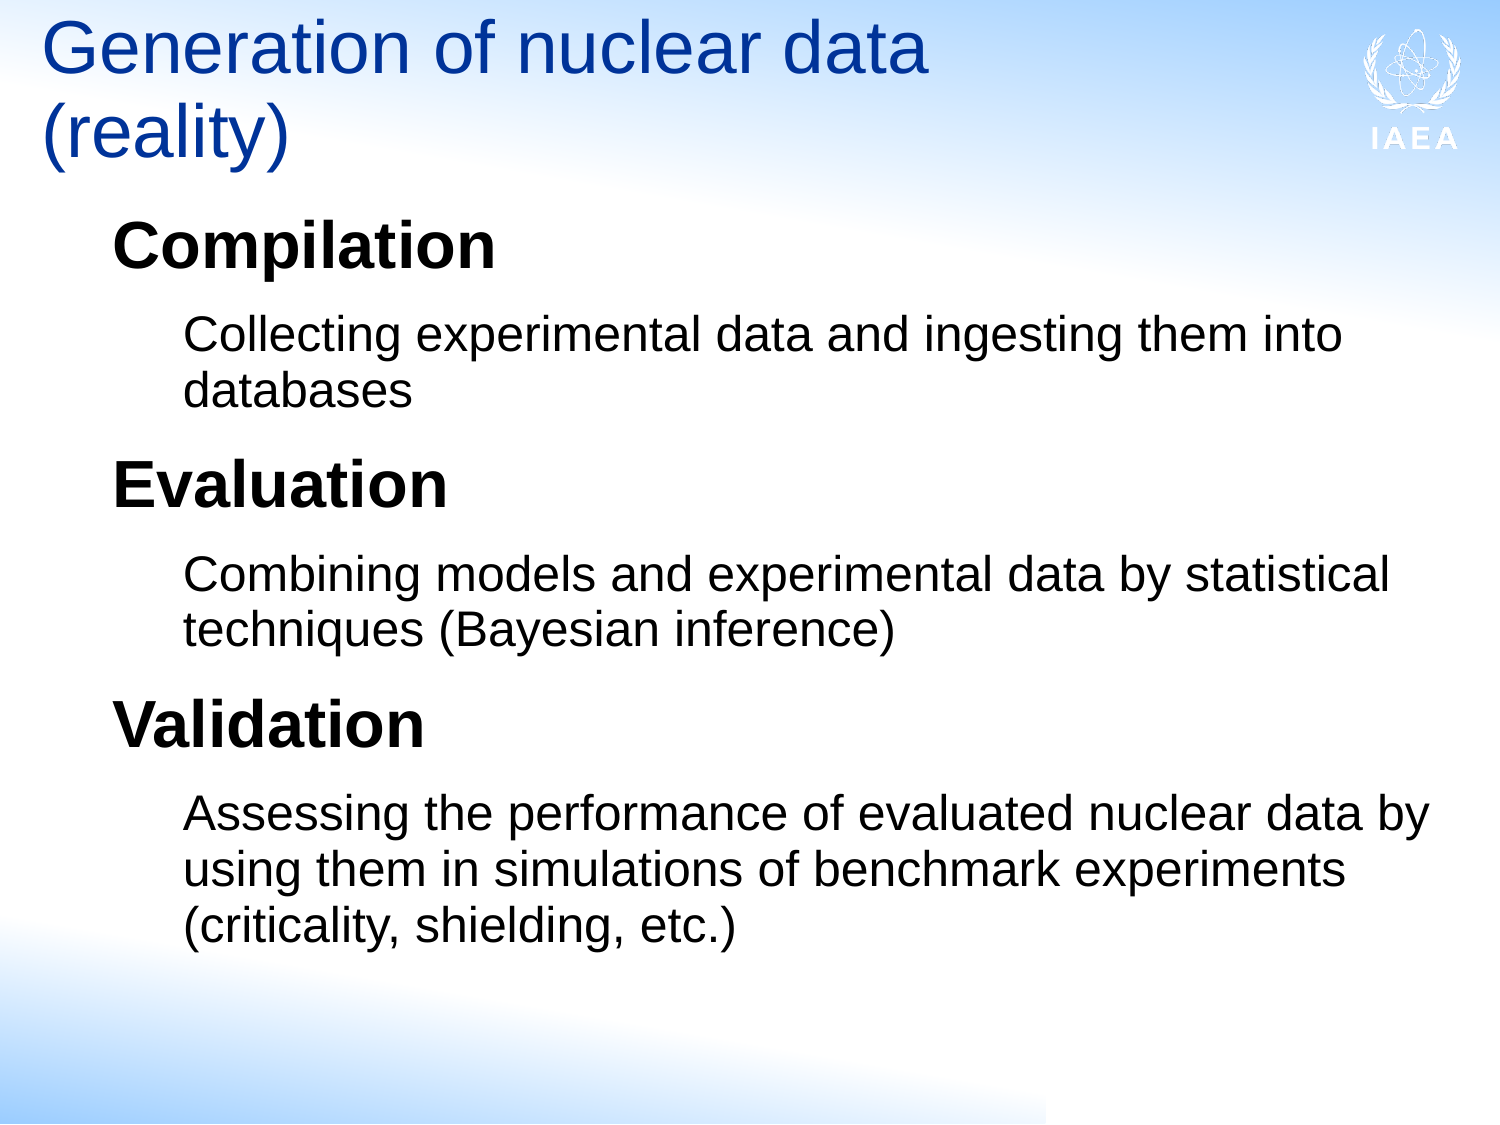

# Generation of nuclear data (reality)
Compilation
Collecting experimental data and ingesting them into databases
Evaluation
Combining models and experimental data by statistical techniques (Bayesian inference)
Validation
Assessing the performance of evaluated nuclear data by using them in simulations of benchmark experiments (criticality, shielding, etc.)